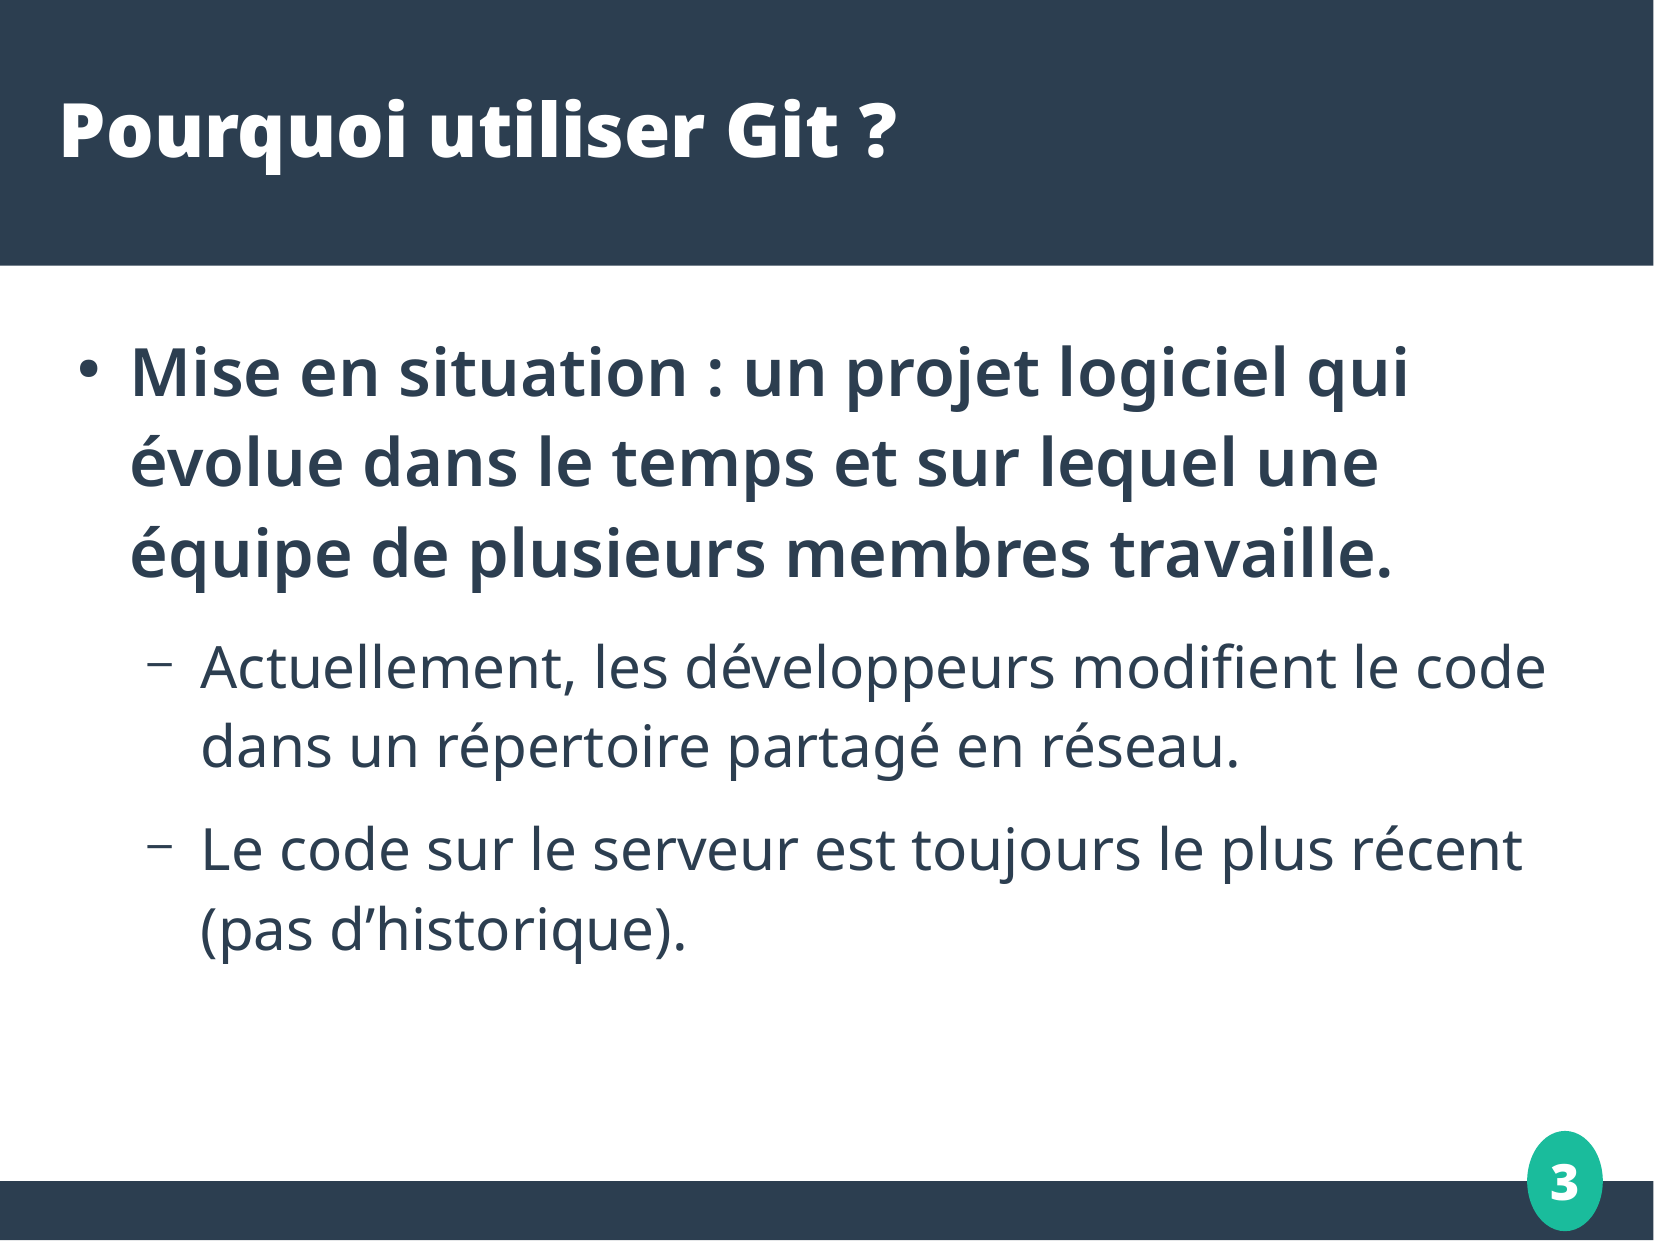

# Pourquoi utiliser Git ?
Mise en situation : un projet logiciel qui évolue dans le temps et sur lequel une équipe de plusieurs membres travaille.
Actuellement, les développeurs modifient le code dans un répertoire partagé en réseau.
Le code sur le serveur est toujours le plus récent (pas d’historique).